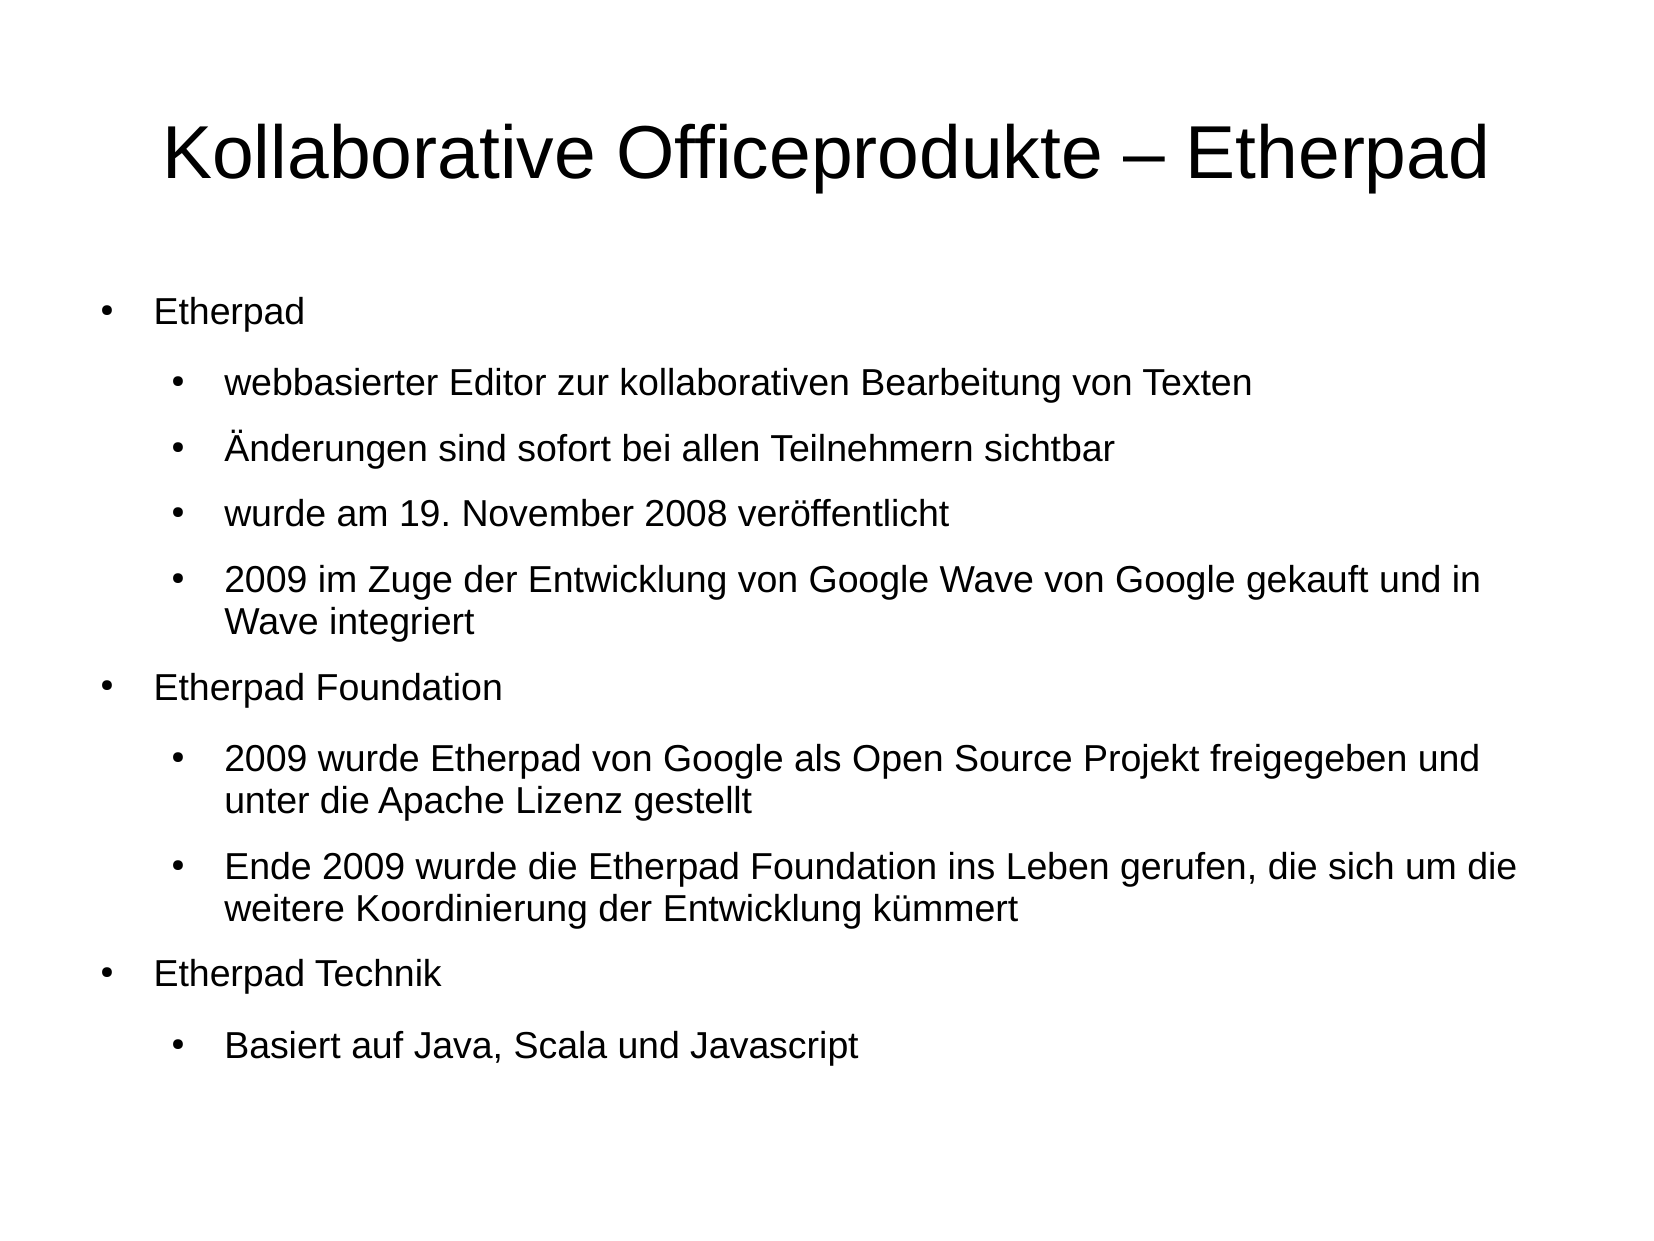

# Kollaborative Officeprodukte – Etherpad
Etherpad
webbasierter Editor zur kollaborativen Bearbeitung von Texten
Änderungen sind sofort bei allen Teilnehmern sichtbar
wurde am 19. November 2008 veröffentlicht
2009 im Zuge der Entwicklung von Google Wave von Google gekauft und in Wave integriert
Etherpad Foundation
2009 wurde Etherpad von Google als Open Source Projekt freigegeben und unter die Apache Lizenz gestellt
Ende 2009 wurde die Etherpad Foundation ins Leben gerufen, die sich um die weitere Koordinierung der Entwicklung kümmert
Etherpad Technik
Basiert auf Java, Scala und Javascript